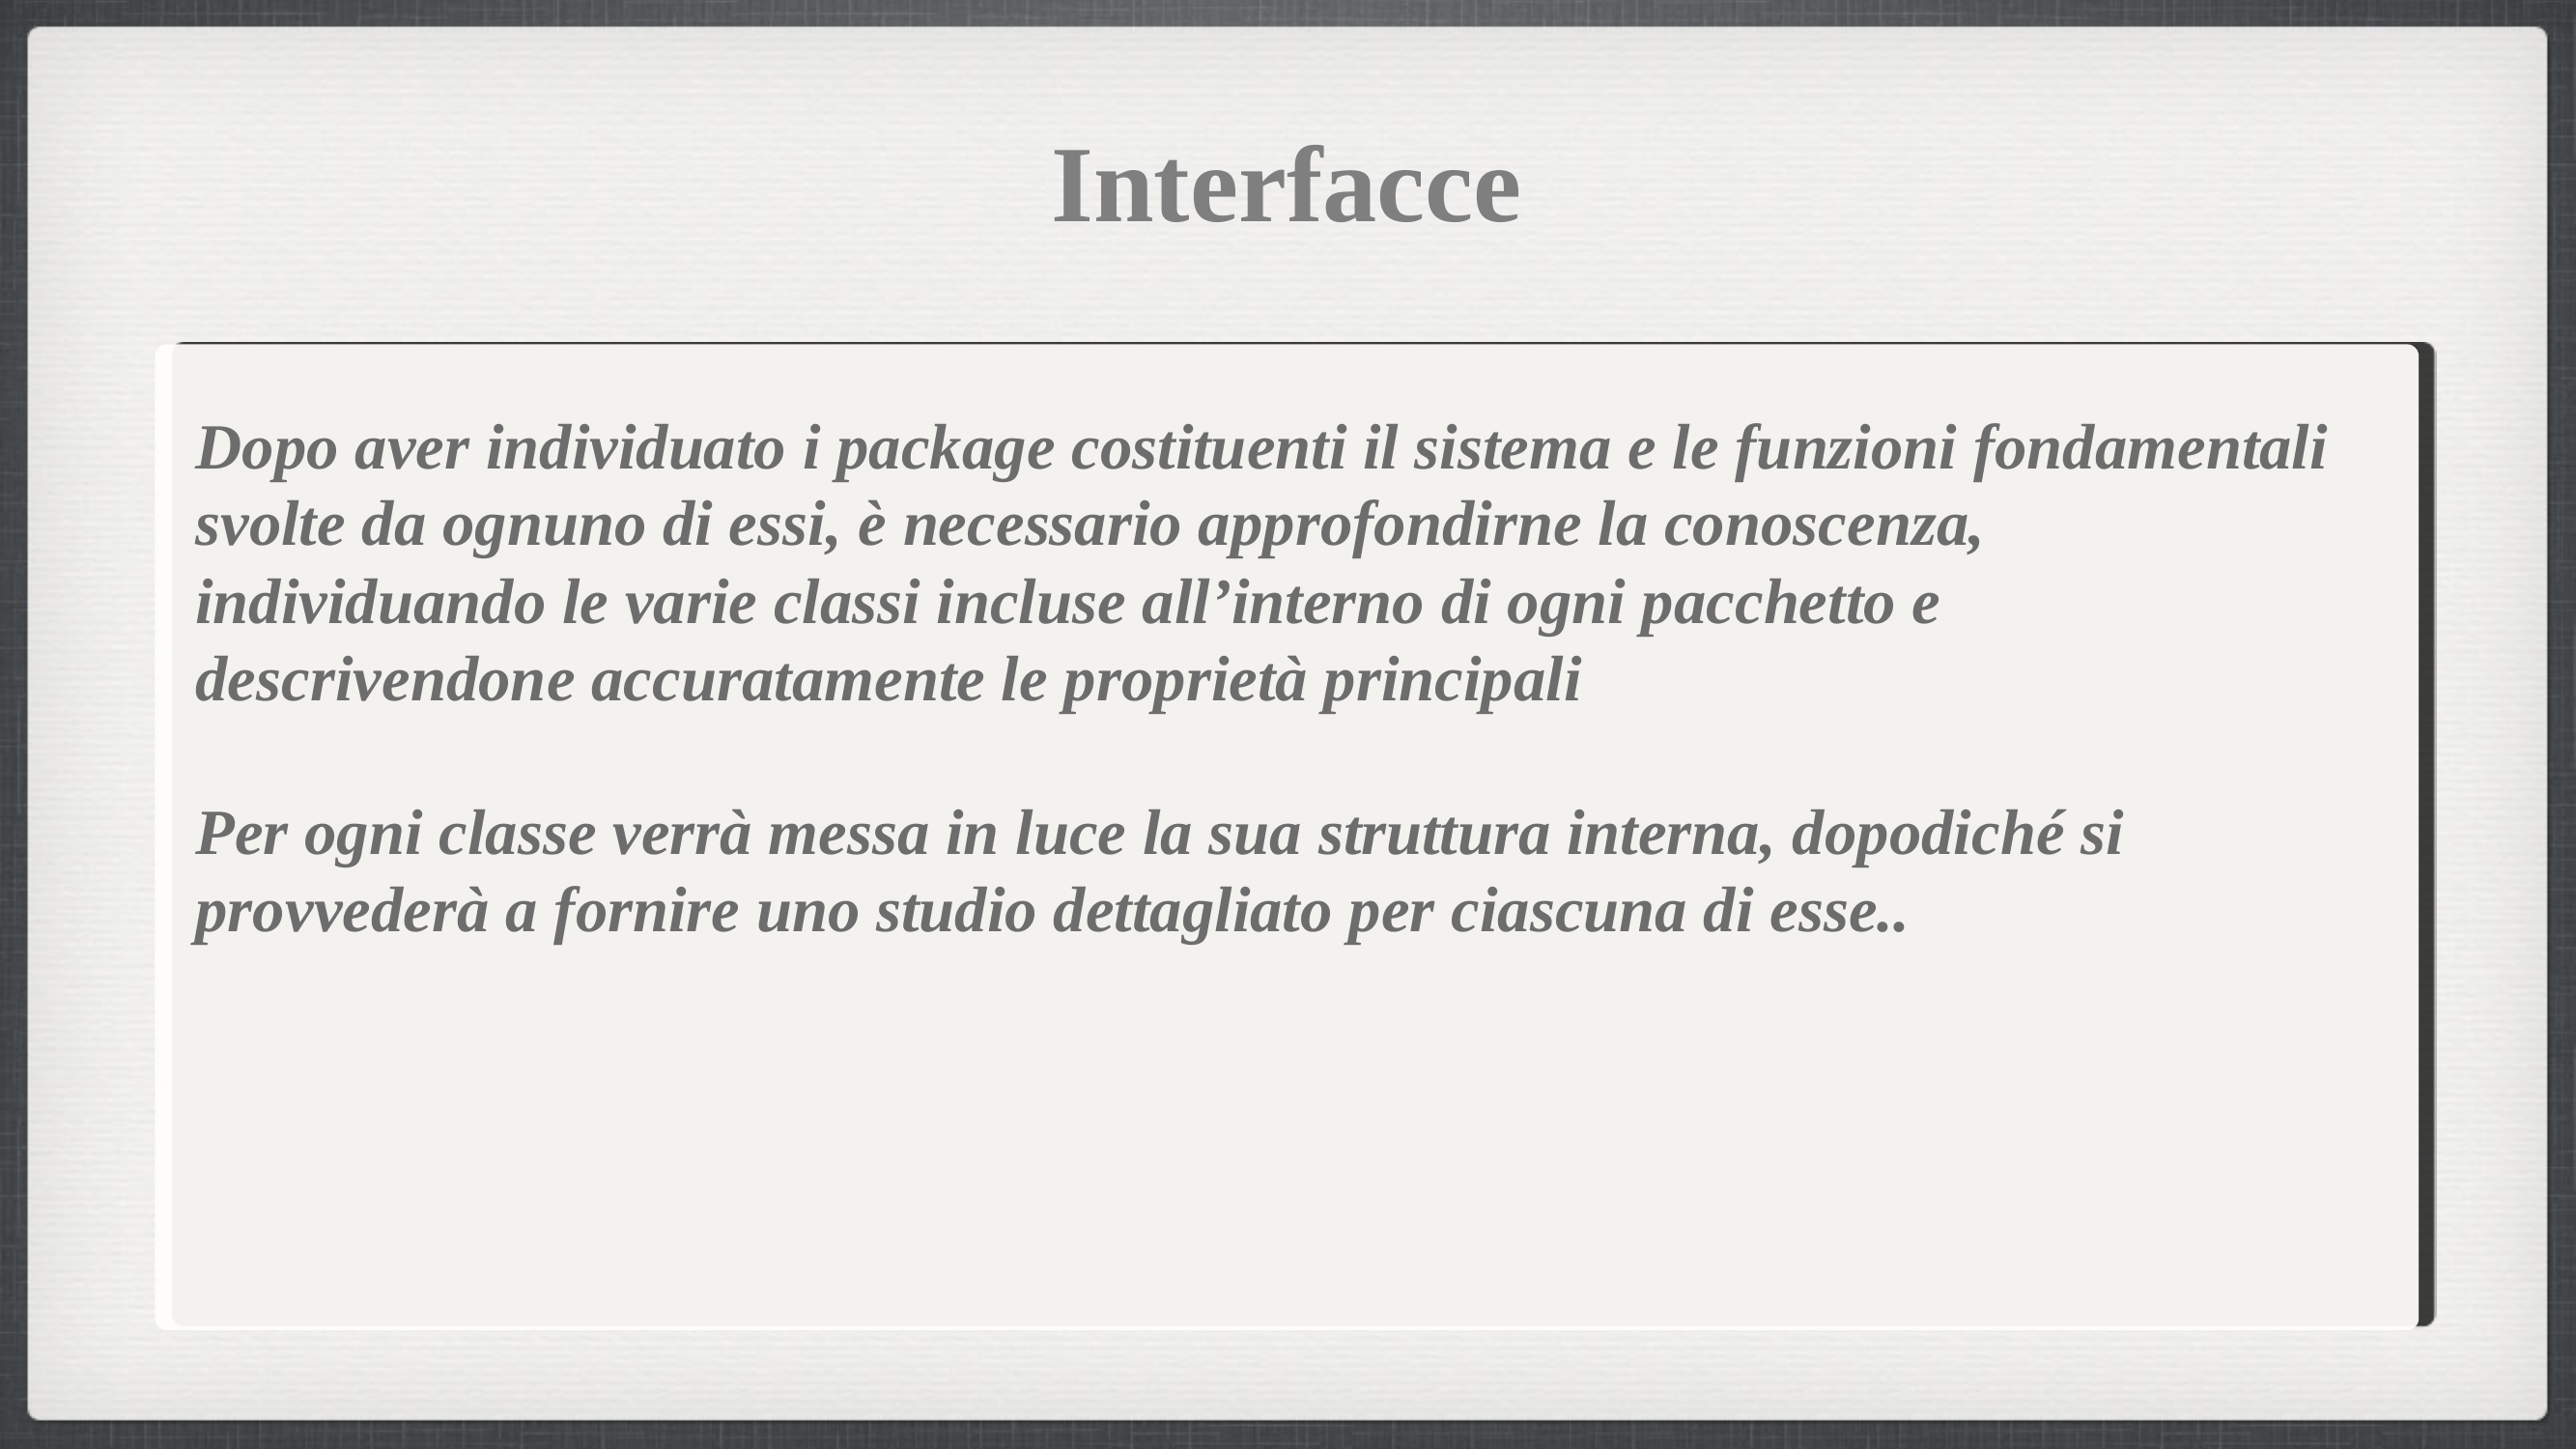

# Interfacce
Dopo aver individuato i package costituenti il sistema e le funzioni fondamentali svolte da ognuno di essi, è necessario approfondirne la conoscenza, individuando le varie classi incluse all’interno di ogni pacchetto e descrivendone accuratamente le proprietà principali
Per ogni classe verrà messa in luce la sua struttura interna, dopodiché si
provvederà a fornire uno studio dettagliato per ciascuna di esse..